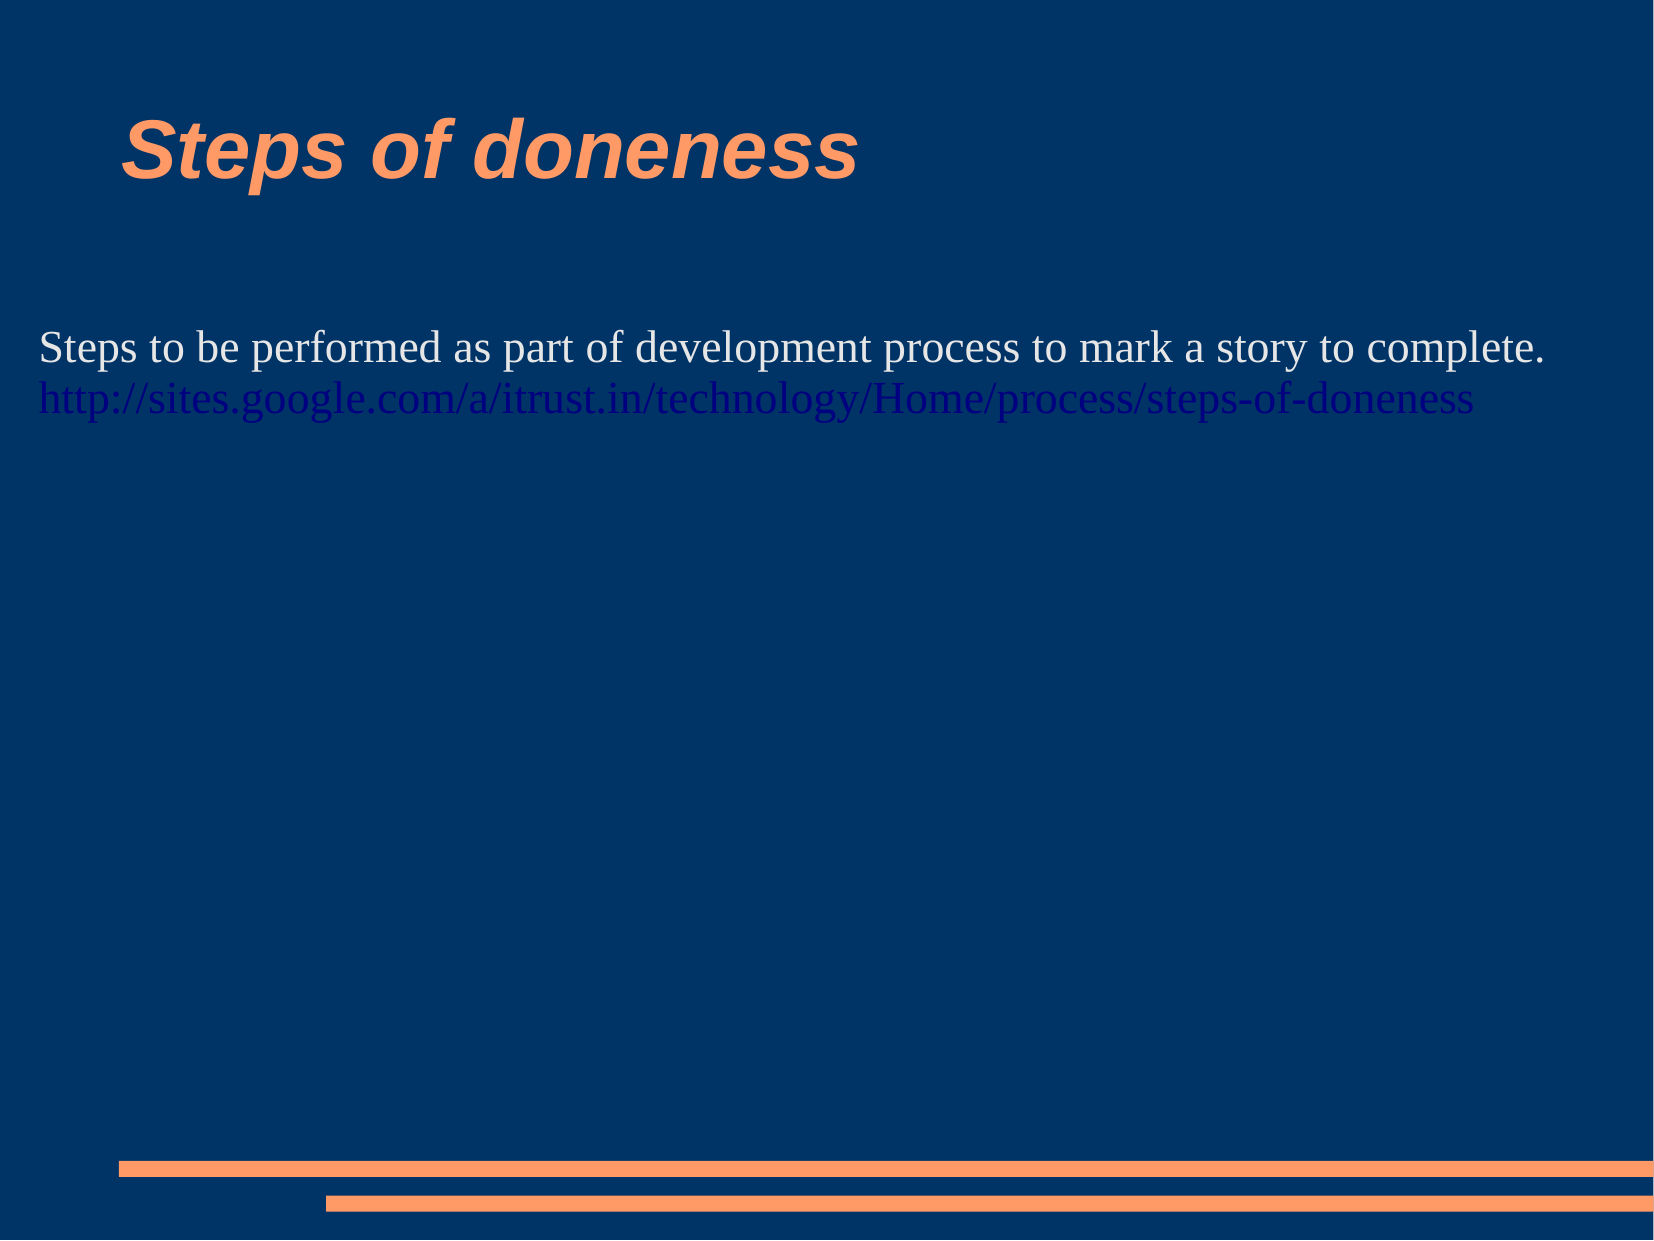

# Steps of doneness
Steps to be performed as part of development process to mark a story to complete.
http://sites.google.com/a/itrust.in/technology/Home/process/steps-of-doneness